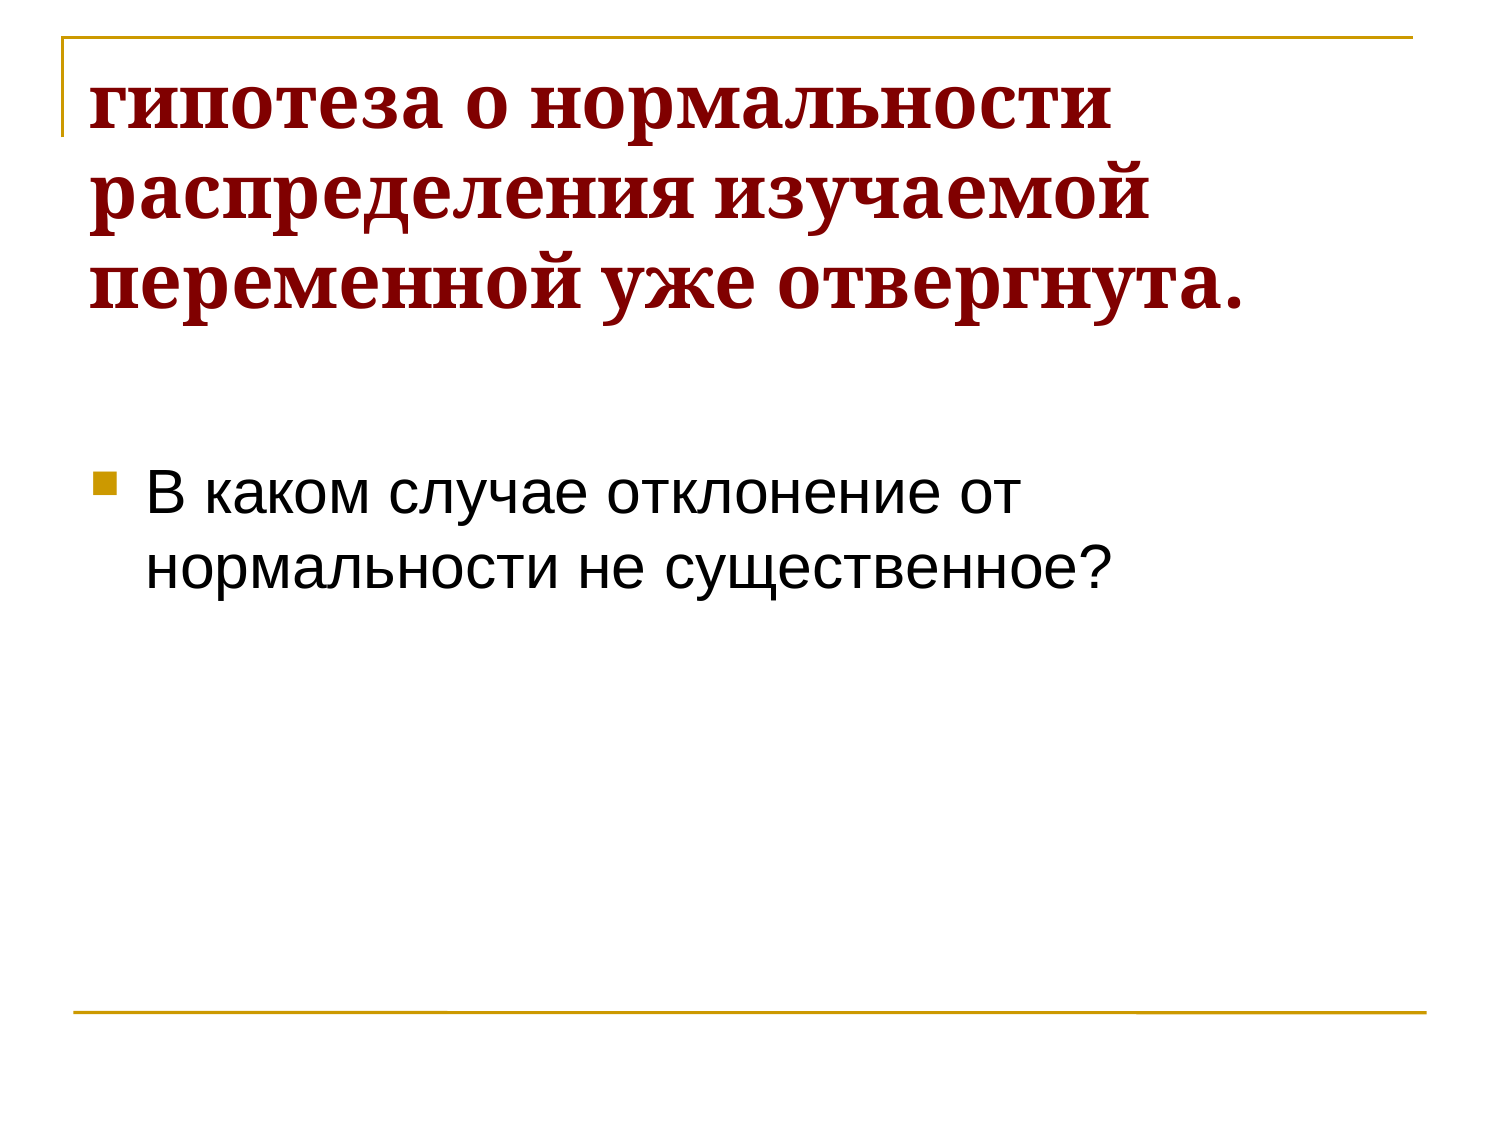

# гипотеза о нормальности распределения изучаемой переменной уже отвергнута.
В каком случае отклонение от нормальности не существенное?